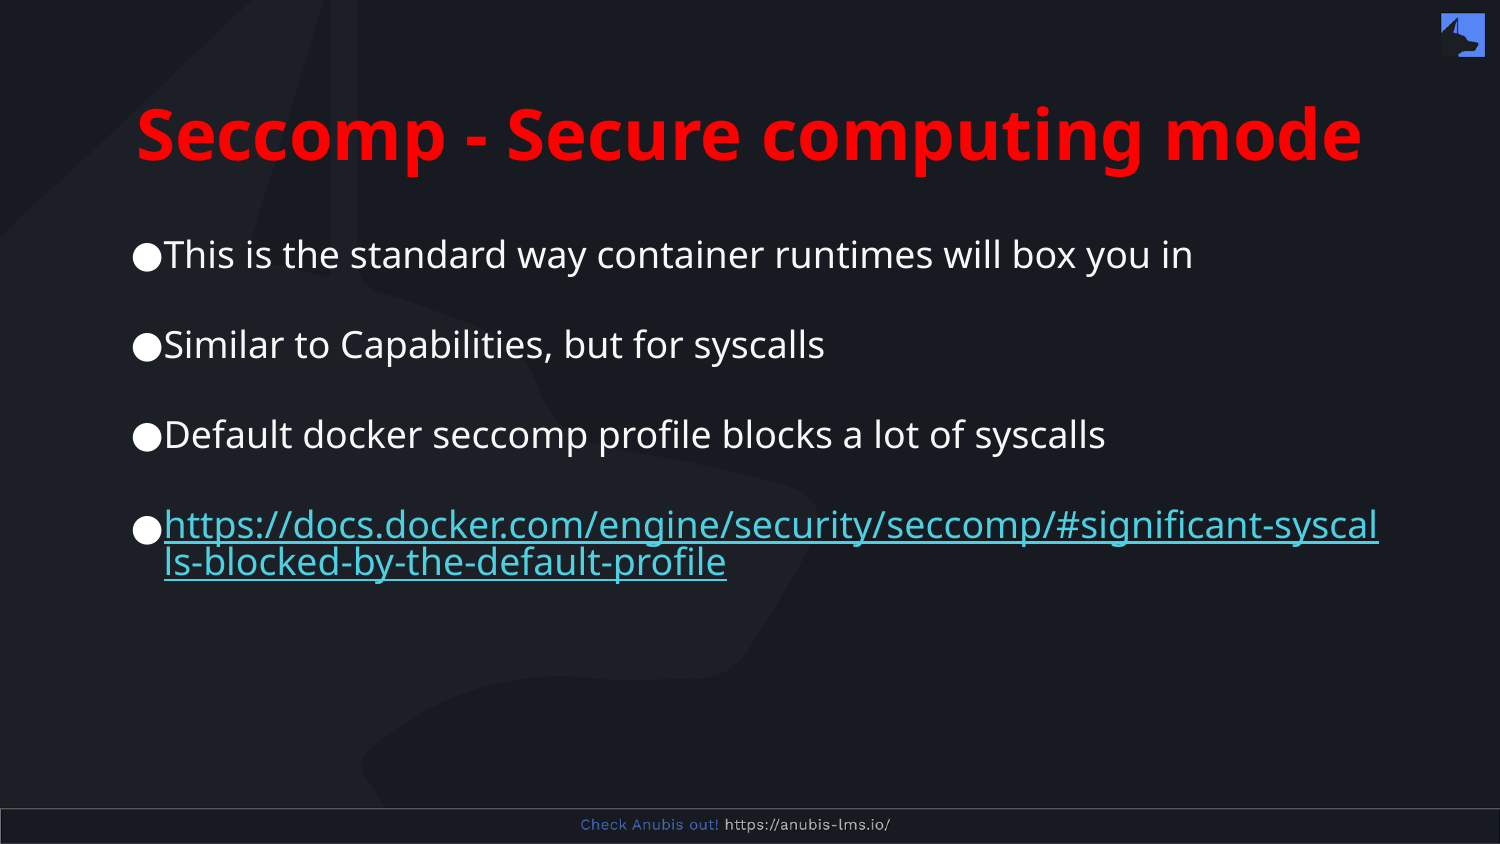

# Seccomp - Secure computing mode
This is the standard way container runtimes will box you in
Similar to Capabilities, but for syscalls
Default docker seccomp profile blocks a lot of syscalls
https://docs.docker.com/engine/security/seccomp/#significant-syscalls-blocked-by-the-default-profile